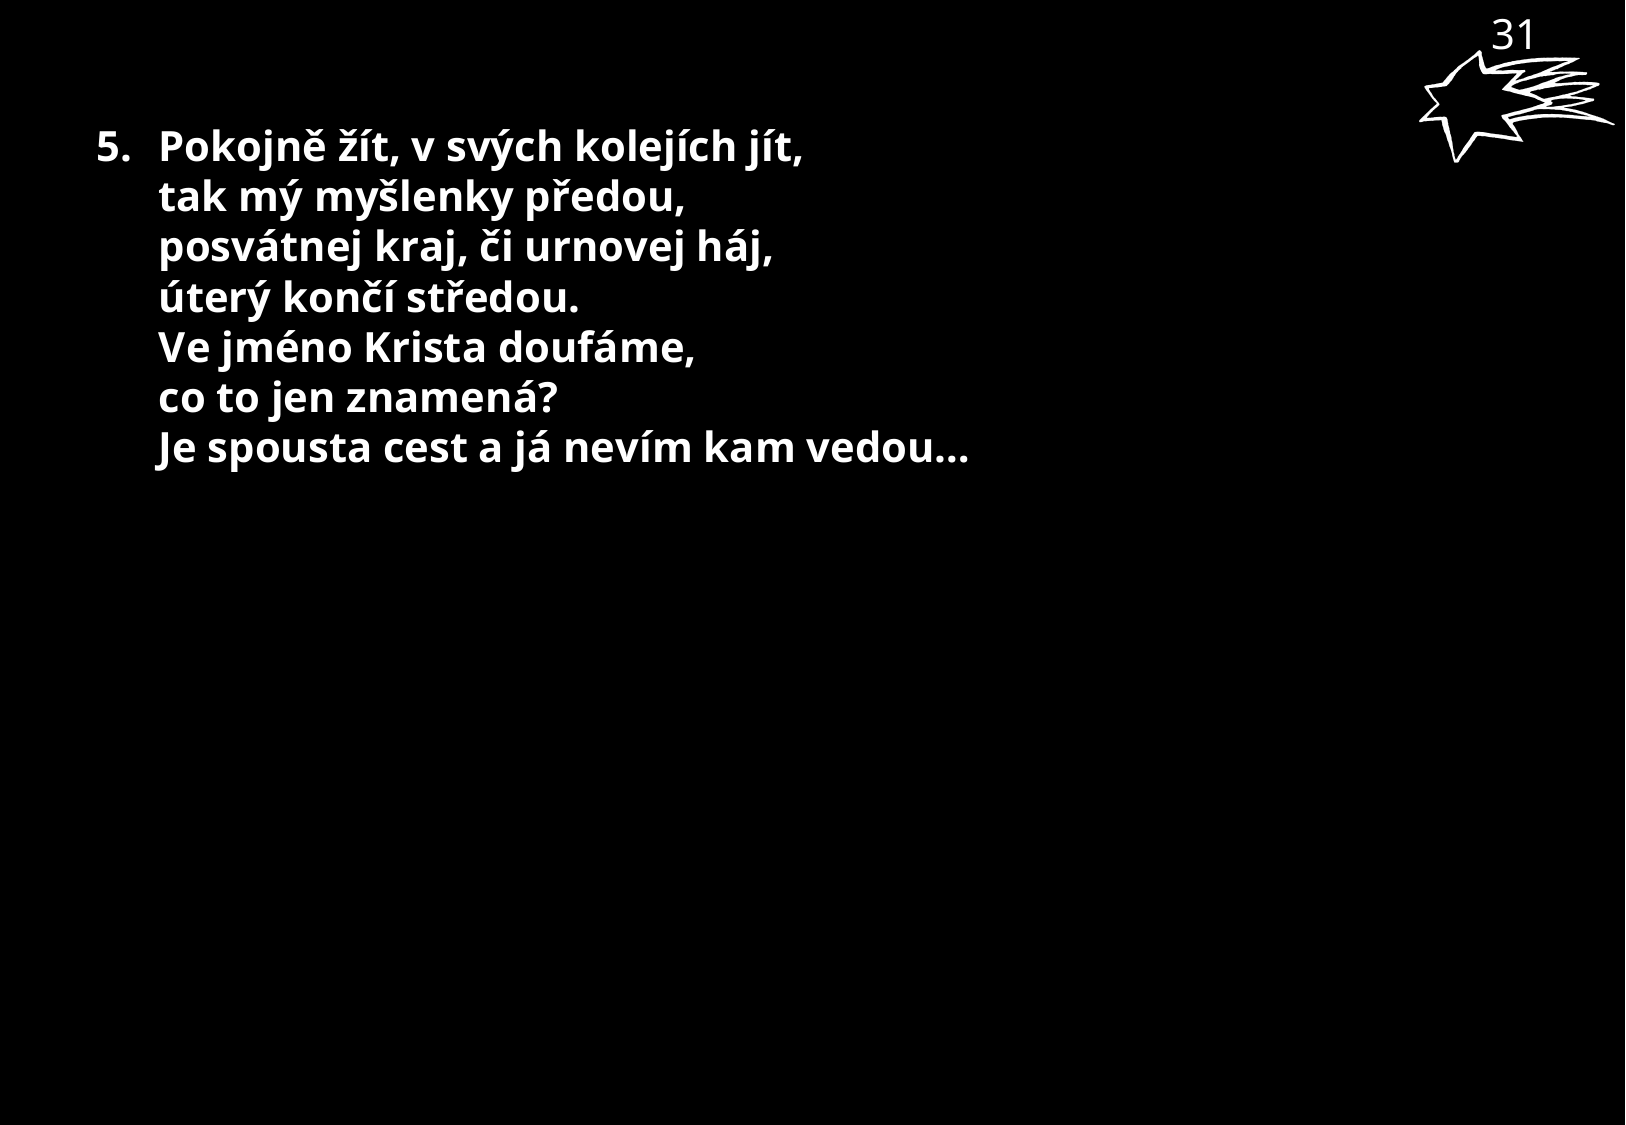

31
# Pokojně žít, v svých kolejích jít, tak mý myšlenky předou, posvátnej kraj, či urnovej háj, úterý končí středou. Ve jméno Krista doufáme, co to jen znamená? Je spousta cest a já nevím kam vedou…